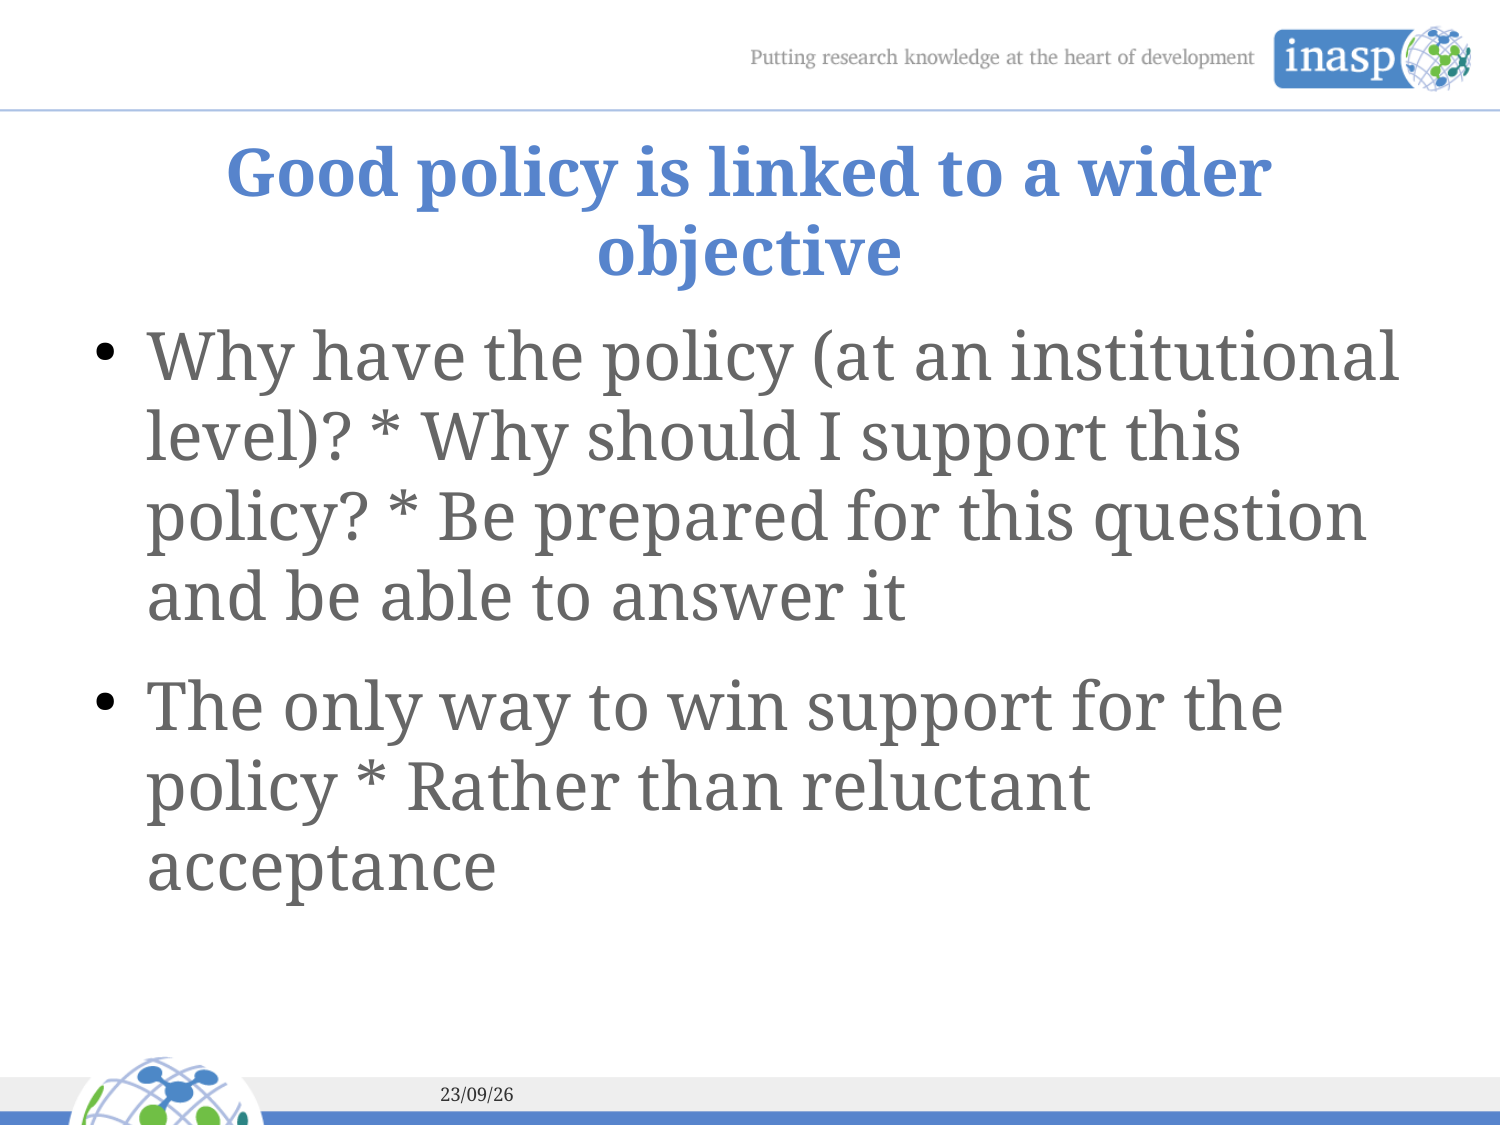

# Good policy is linked to a wider objective
Why have the policy (at an institutional level)? * Why should I support this policy? * Be prepared for this question and be able to answer it
The only way to win support for the policy * Rather than reluctant acceptance